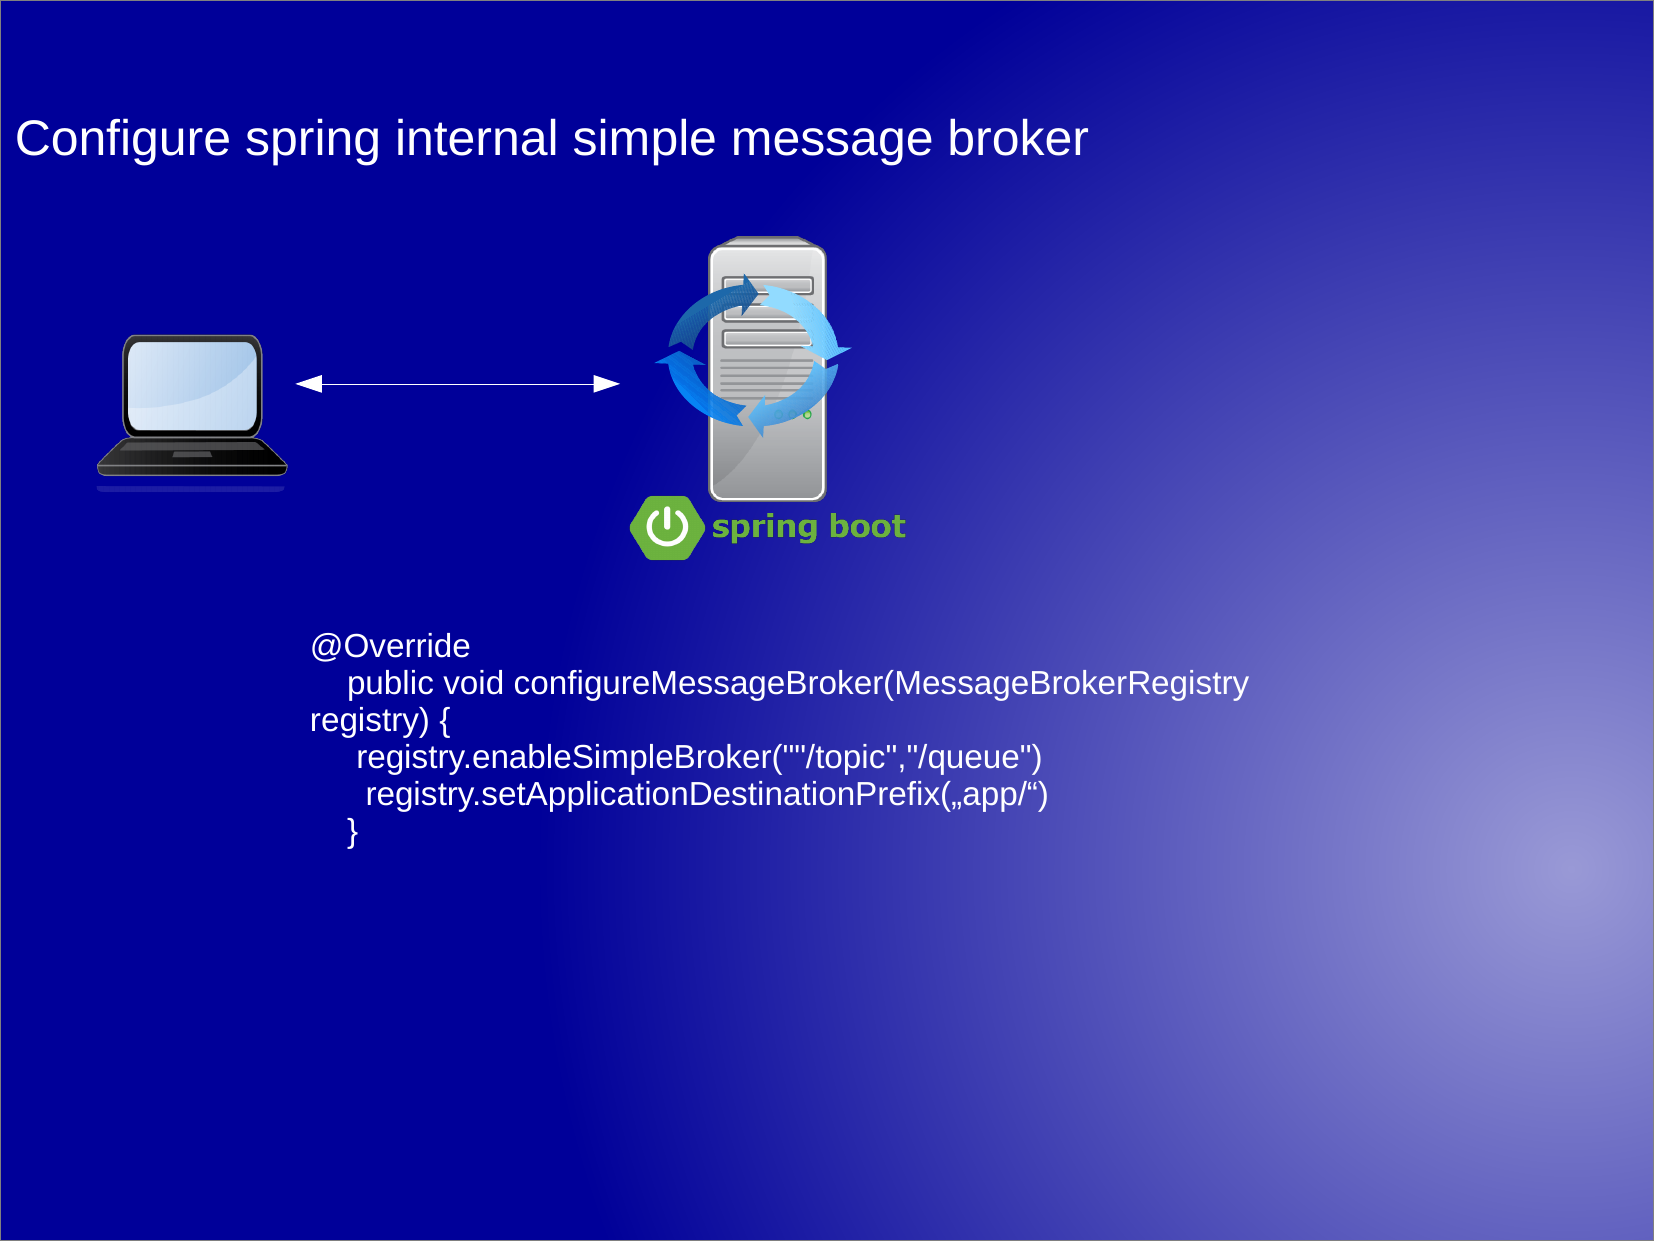

Configure spring internal simple message broker
@Override
 public void configureMessageBroker(MessageBrokerRegistry registry) {
 registry.enableSimpleBroker(""/topic","/queue")
 registry.setApplicationDestinationPrefix(„app/“)
 }